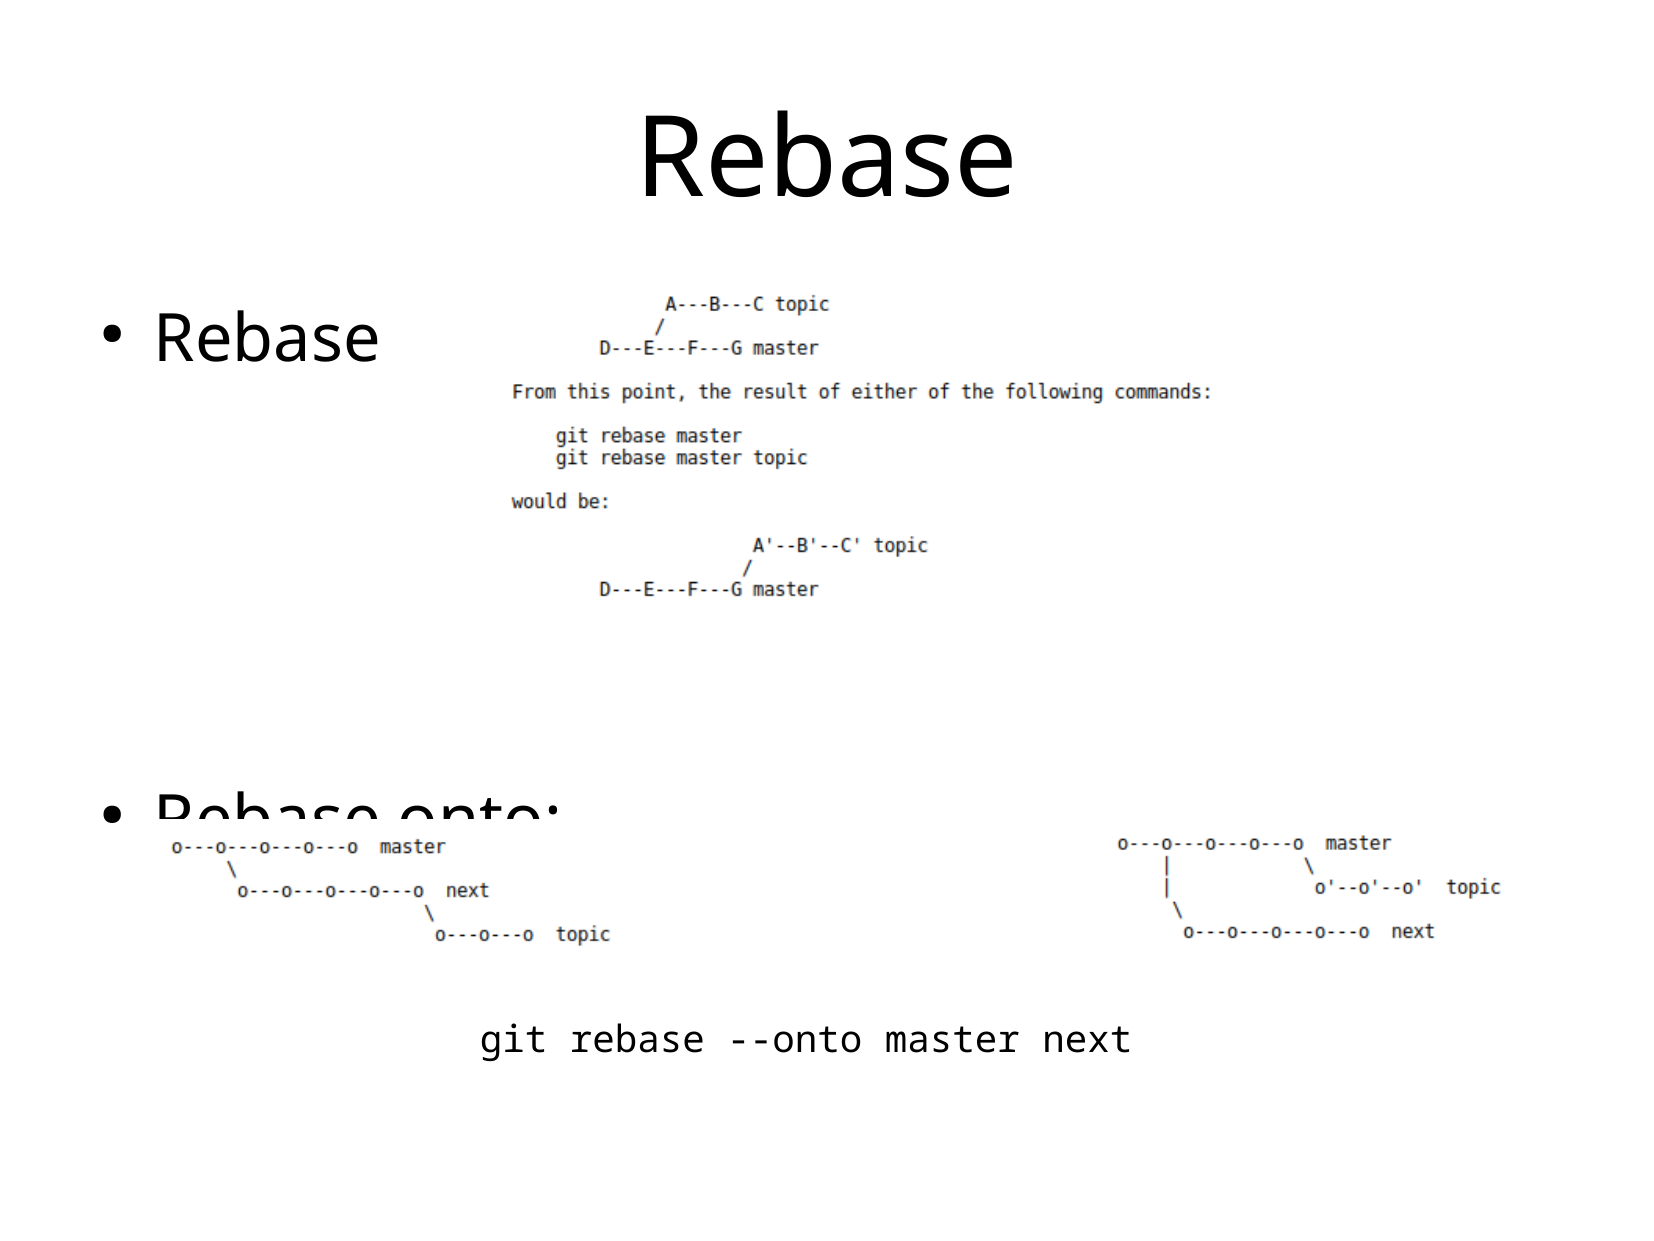

# Rebase
Rebase
Rebase onto:
git rebase --onto master next